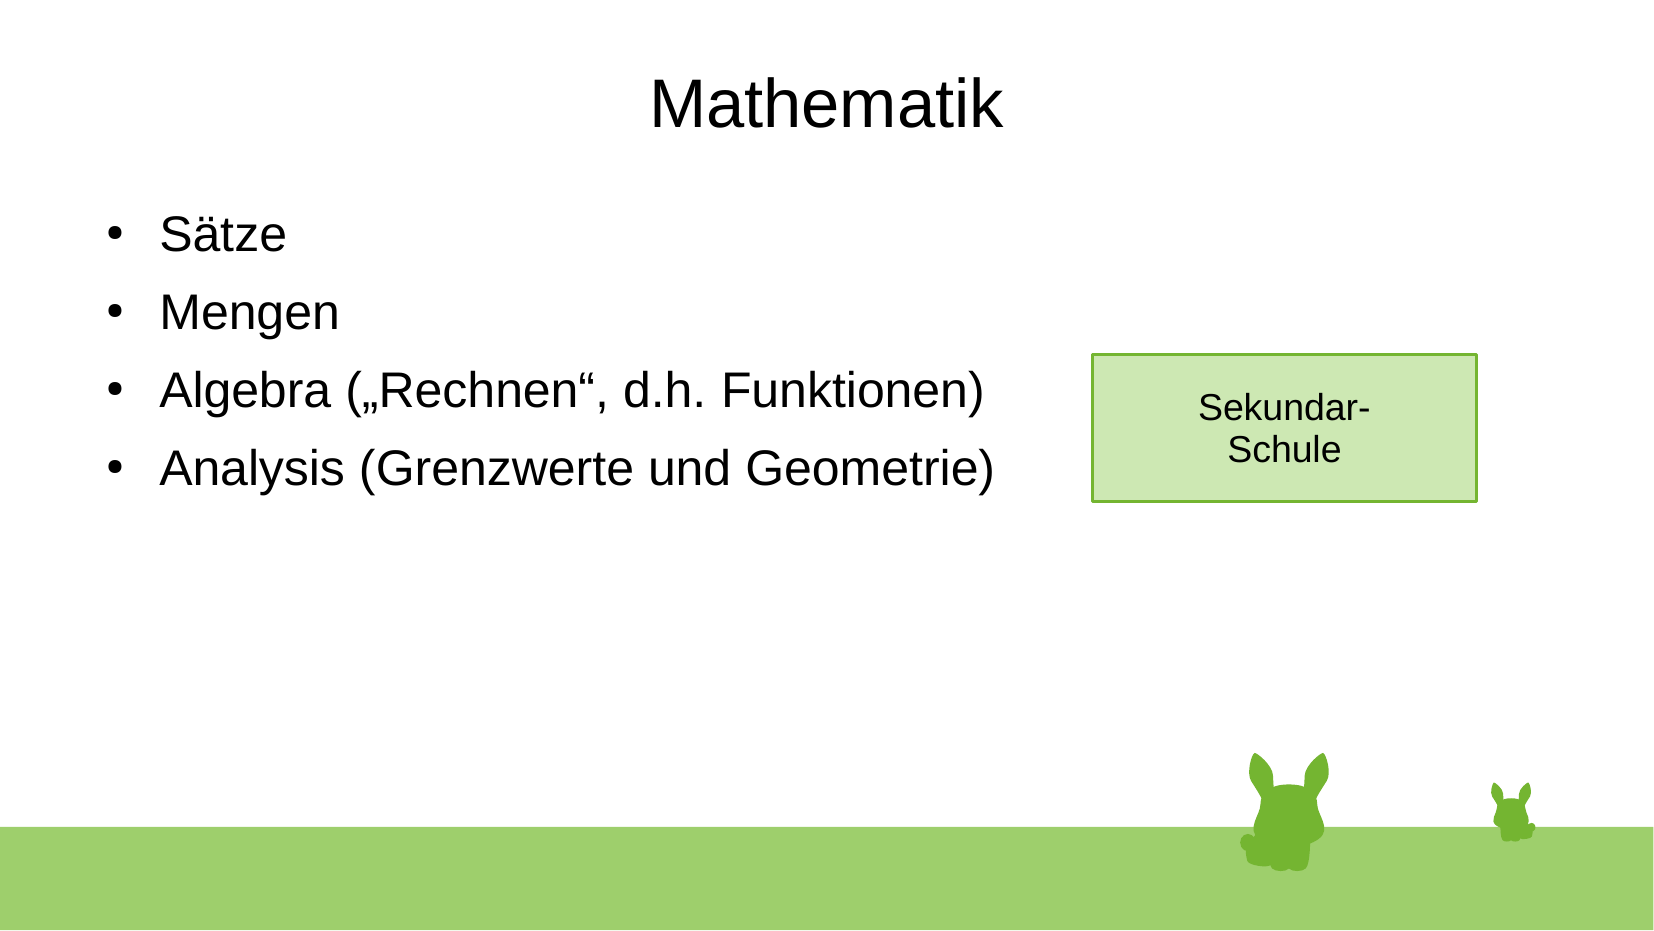

# Mathematik
Sätze
Mengen
Algebra („Rechnen“, d.h. Funktionen)
Analysis (Grenzwerte und Geometrie)
Sekundar-
Schule